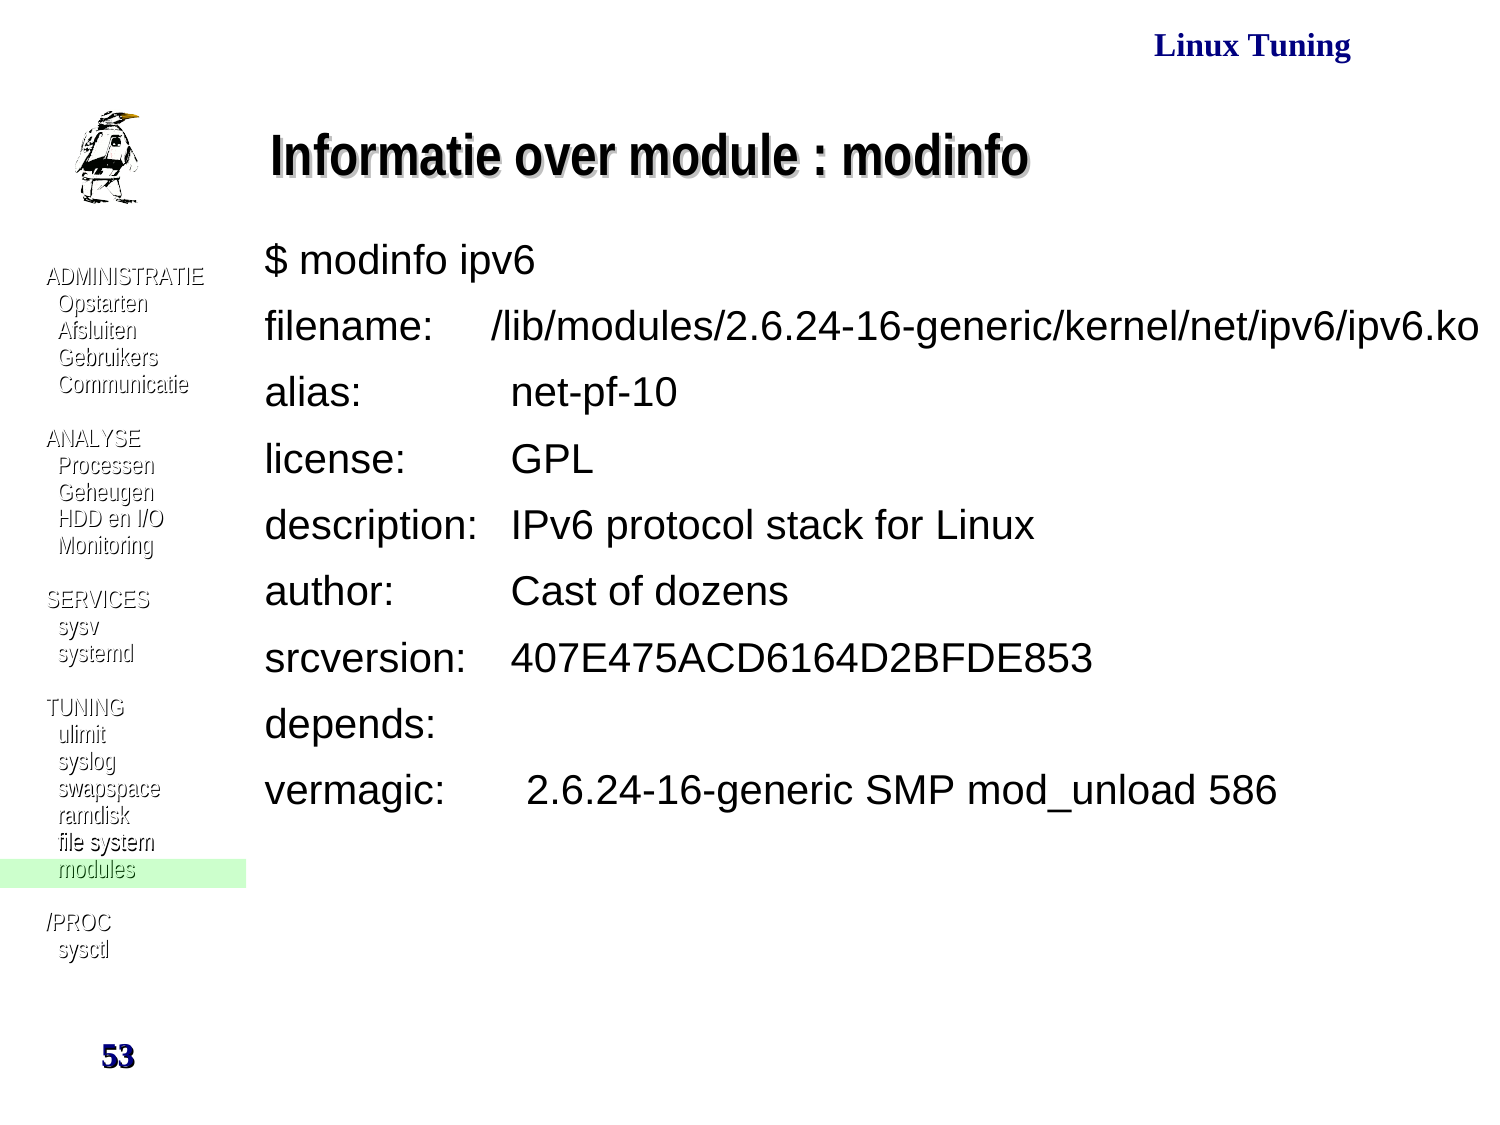

# Informatie over module : modinfo
$ modinfo ipv6
filename: /lib/modules/2.6.24-16-generic/kernel/net/ipv6/ipv6.ko
alias: 	net-pf-10
license: 	GPL
description: 	IPv6 protocol stack for Linux
author: 	Cast of dozens
srcversion: 	407E475ACD6164D2BFDE853
depends:
vermagic: 2.6.24-16-generic SMP mod_unload 586